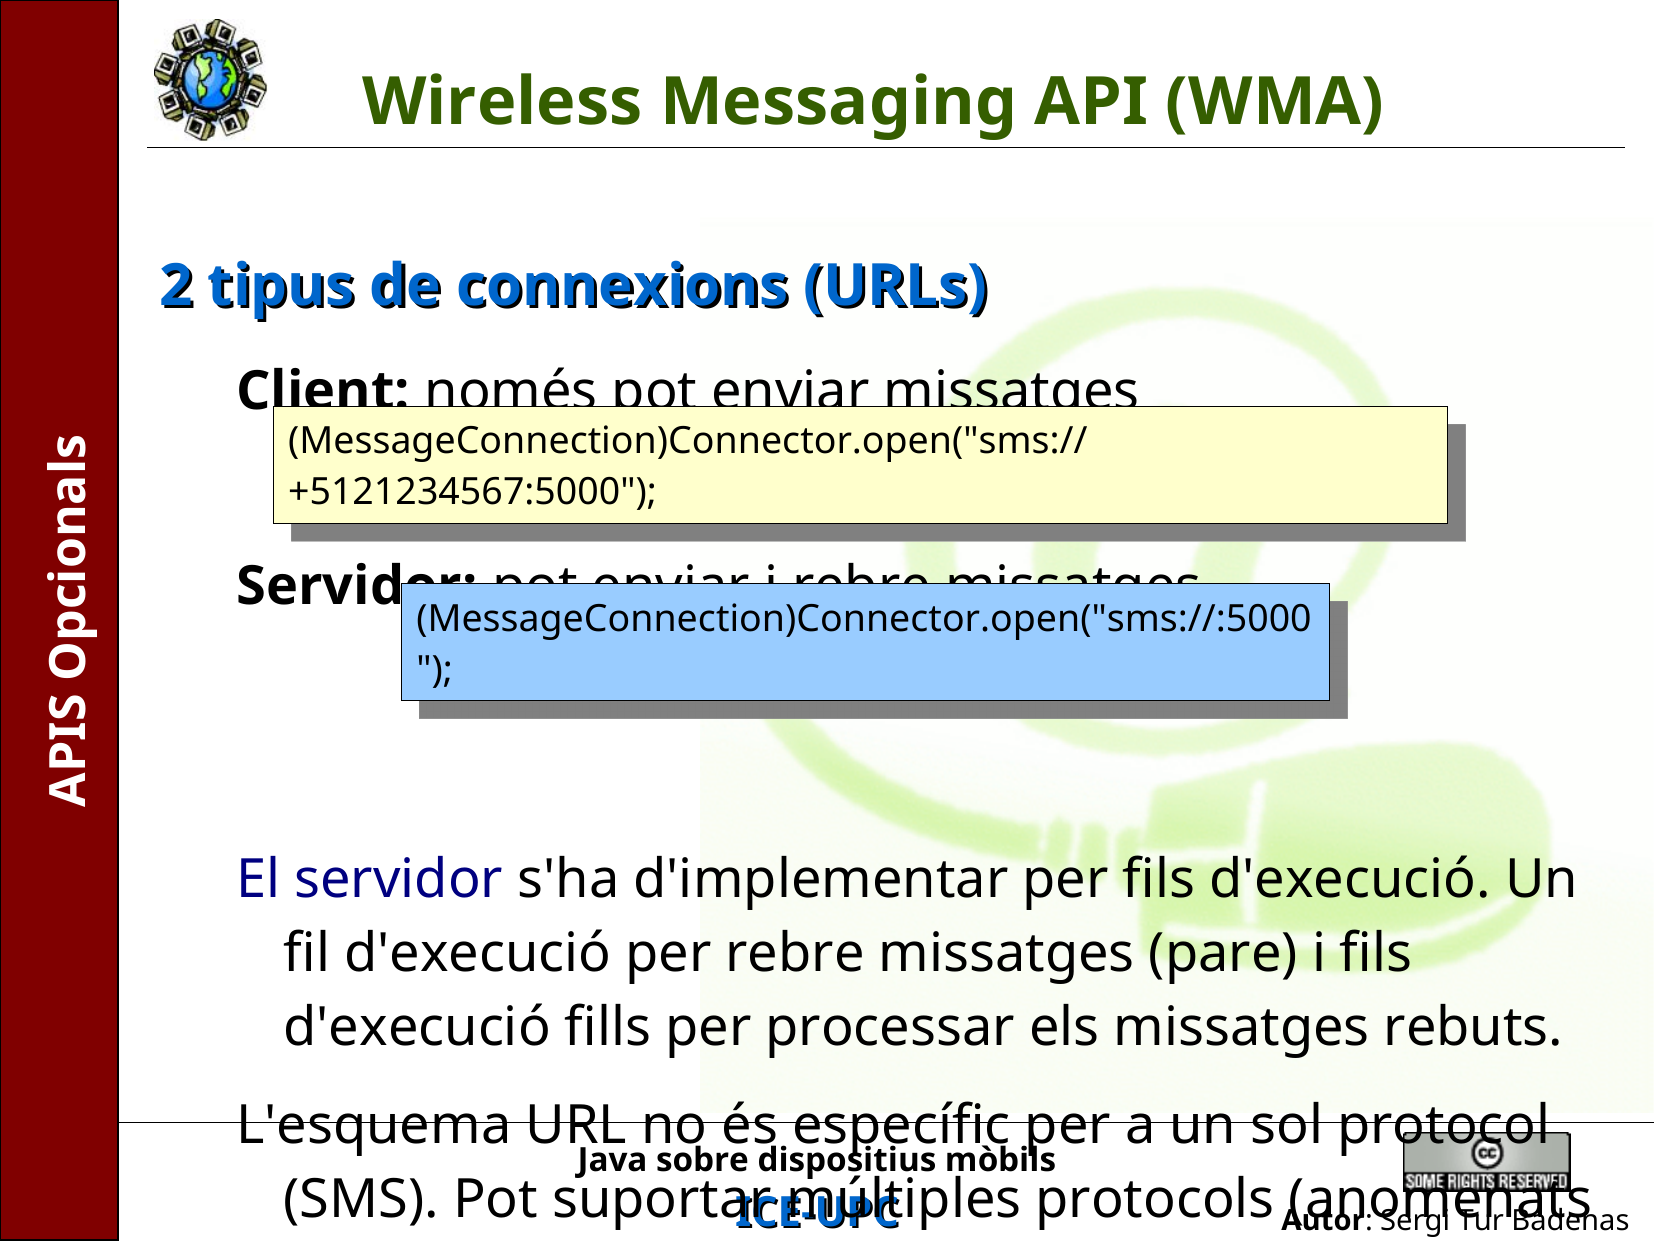

# Wireless Messaging API (WMA)
2 tipus de connexions (URLs)
Client: només pot enviar missatges
Servidor: pot enviar i rebre missatges
El servidor s'ha d'implementar per fils d'execució. Un fil d'execució per rebre missatges (pare) i fils d'execució fills per processar els missatges rebuts.
L'esquema URL no és específic per a un sol protocol (SMS). Pot suportar múltiples protocols (anomenats Wireless Message Protocols)
(MessageConnection)Connector.open("sms://+5121234567:5000");
(MessageConnection)Connector.open("sms://:5000");